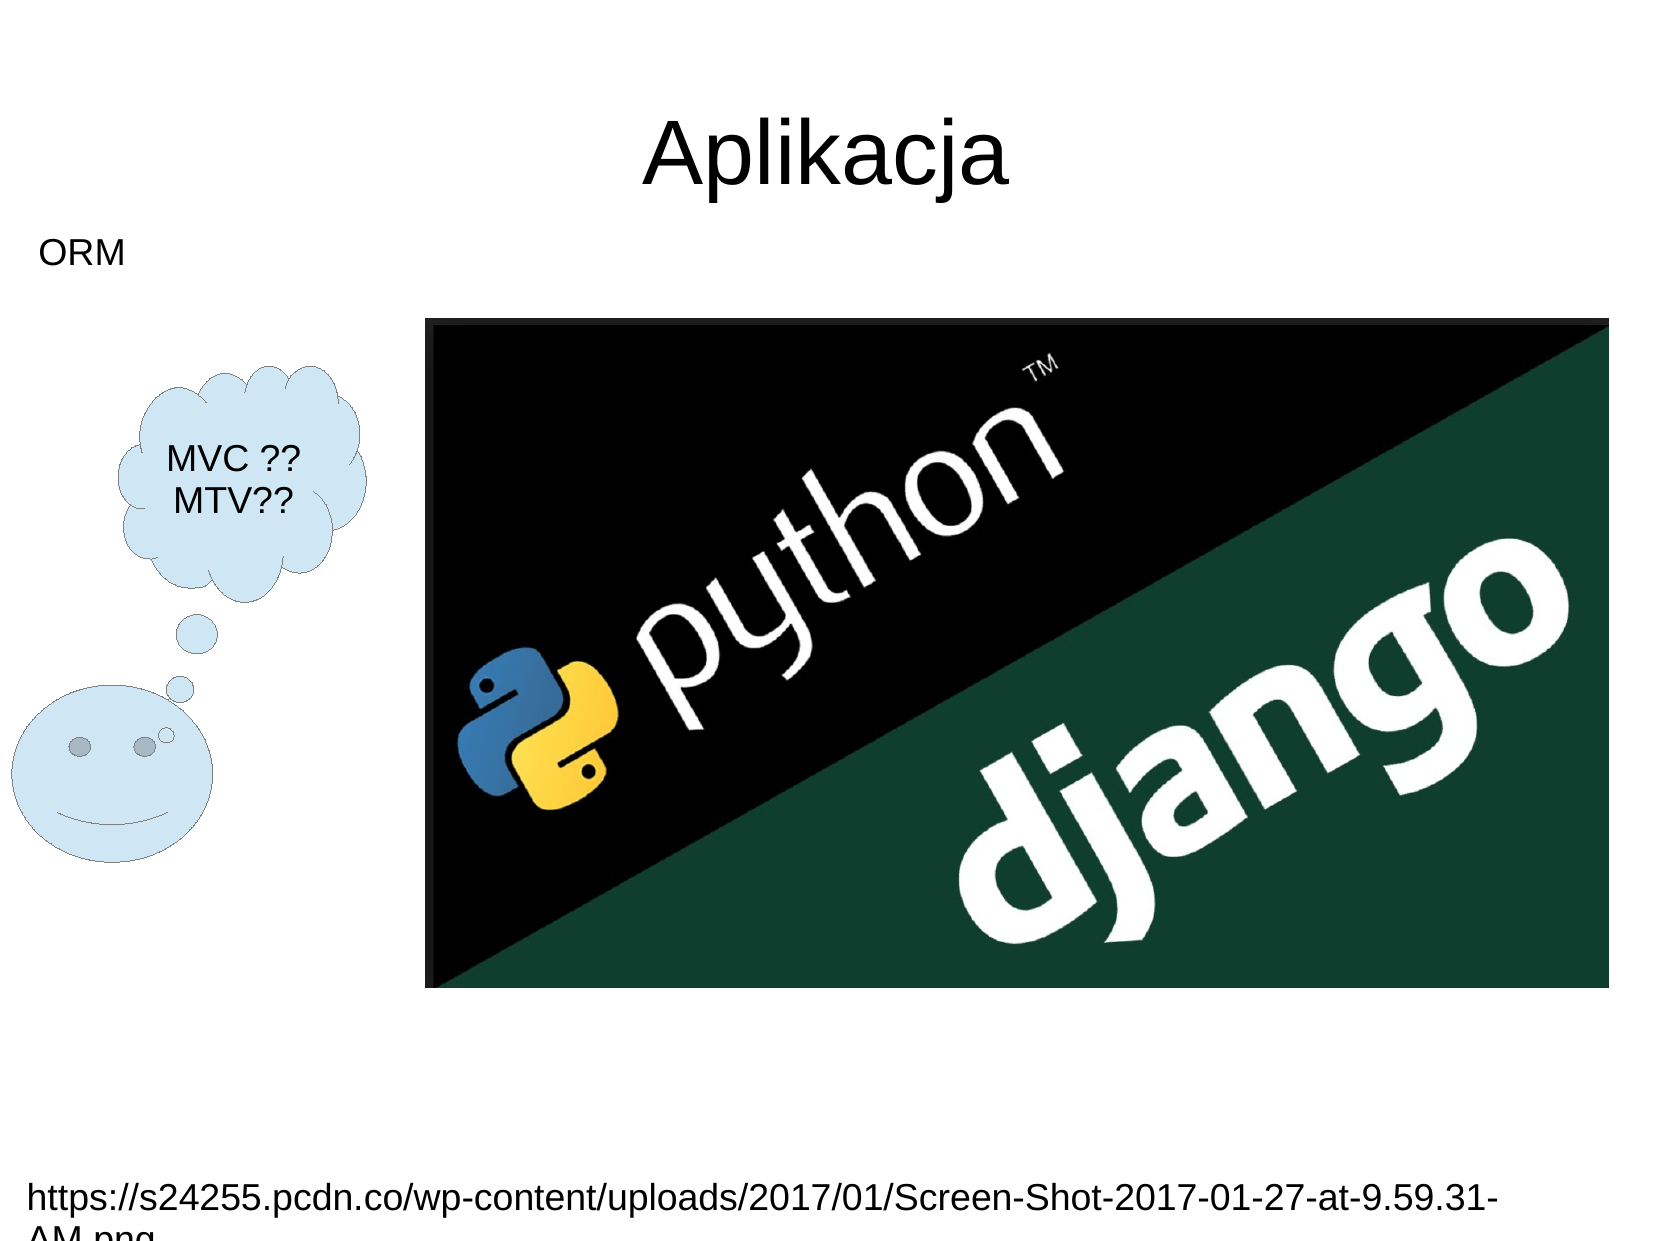

# Aplikacja
ORM
MVC ??
MTV??
https://s24255.pcdn.co/wp-content/uploads/2017/01/Screen-Shot-2017-01-27-at-9.59.31-AM.png